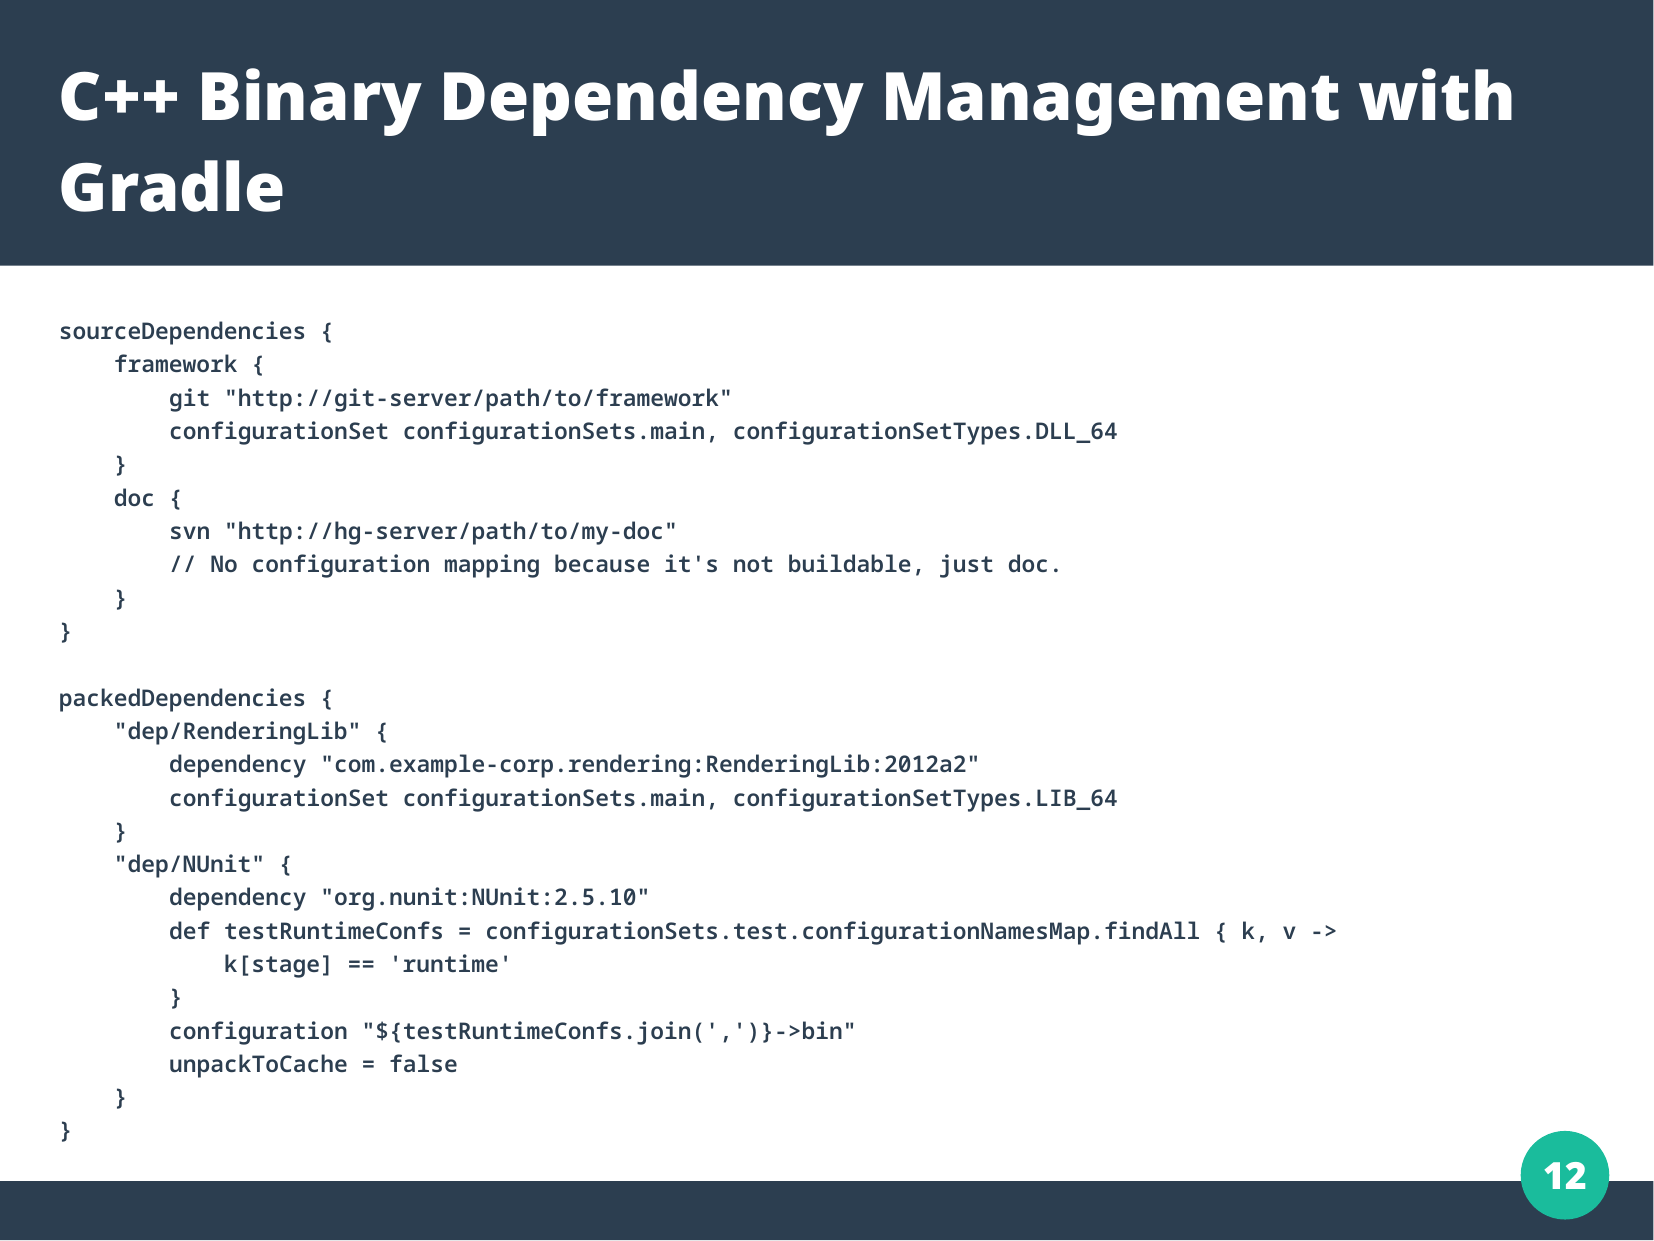

# C++ Binary Dependency Management with Gradle
sourceDependencies {
 framework {
 git "http://git-server/path/to/framework"
 configurationSet configurationSets.main, configurationSetTypes.DLL_64
 }
 doc {
 svn "http://hg-server/path/to/my-doc"
 // No configuration mapping because it's not buildable, just doc.
 }
}
packedDependencies {
 "dep/RenderingLib" {
 dependency "com.example-corp.rendering:RenderingLib:2012a2"
 configurationSet configurationSets.main, configurationSetTypes.LIB_64
 }
 "dep/NUnit" {
 dependency "org.nunit:NUnit:2.5.10"
 def testRuntimeConfs = configurationSets.test.configurationNamesMap.findAll { k, v ->
 k[stage] == 'runtime'
 }
 configuration "${testRuntimeConfs.join(',')}->bin"
 unpackToCache = false
 }
}
12